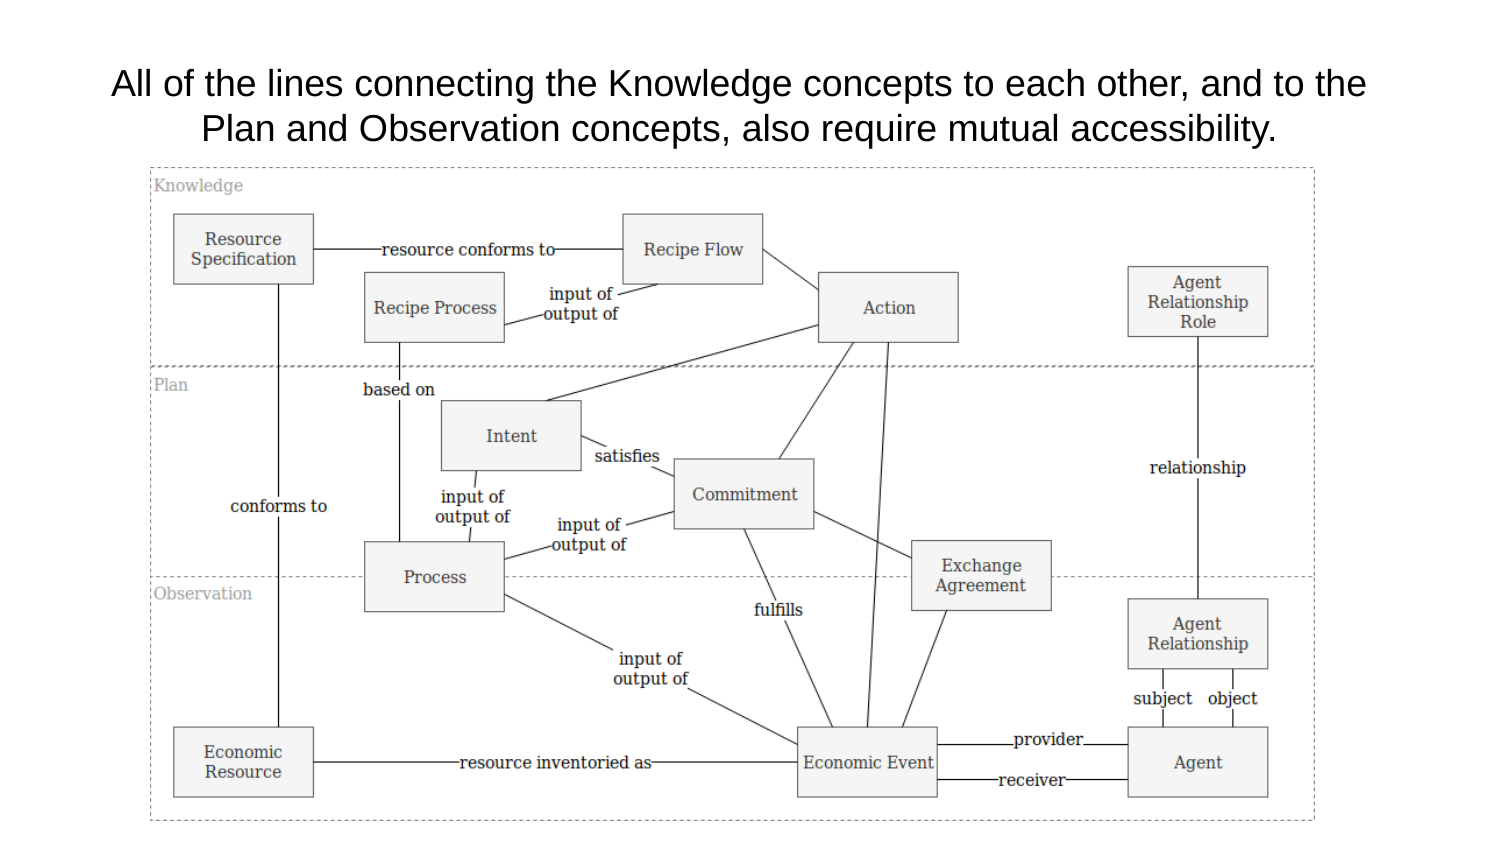

All of the lines connecting the Knowledge concepts to each other, and to the Plan and Observation concepts, also require mutual accessibility.